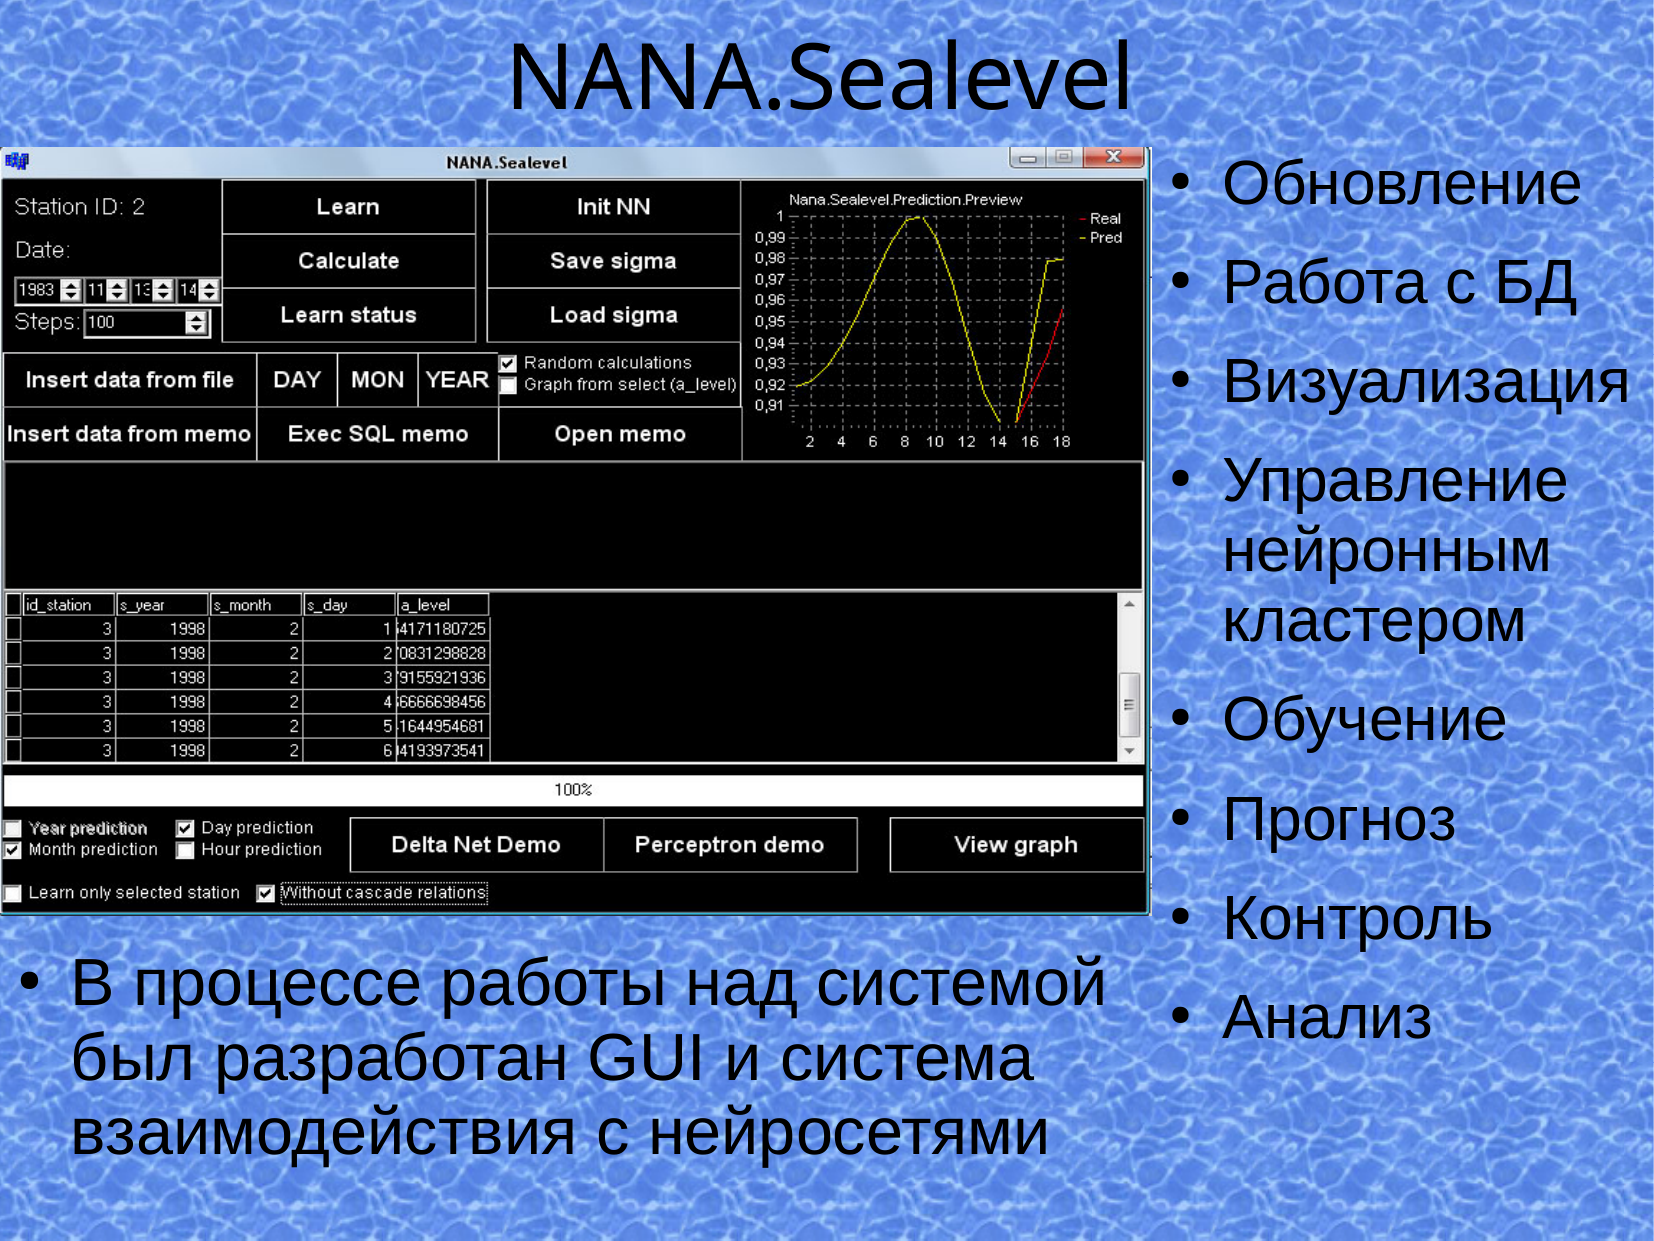

# NANA.Sealevel
Обновление
Работа с БД
Визуализация
Управление нейронным кластером
Обучение
Прогноз
Контроль
Анализ
В процессе работы над системой был разработан GUI и система взаимодействия с нейросетями